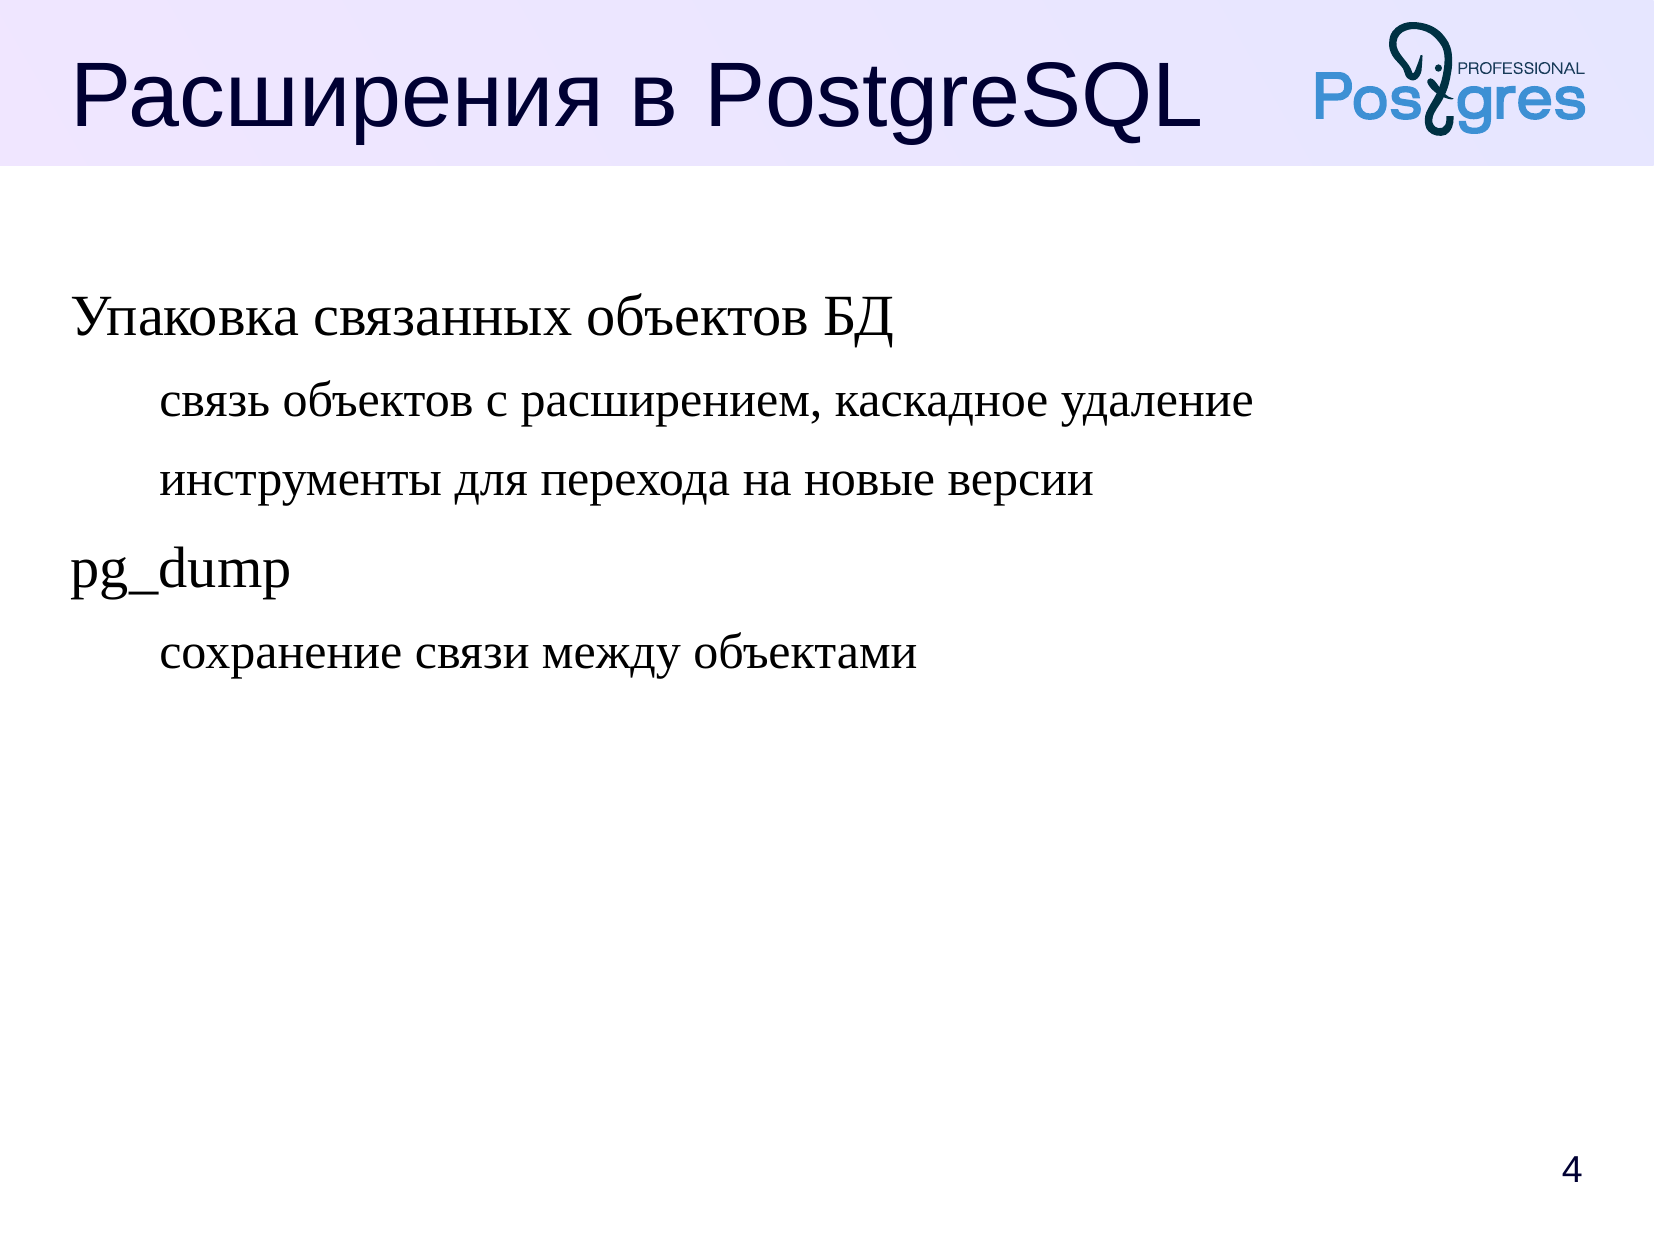

# Расширения в PostgreSQL
Упаковка связанных объектов БД
связь объектов с расширением, каскадное удаление
инструменты для перехода на новые версии
pg_dump
сохранение связи между объектами